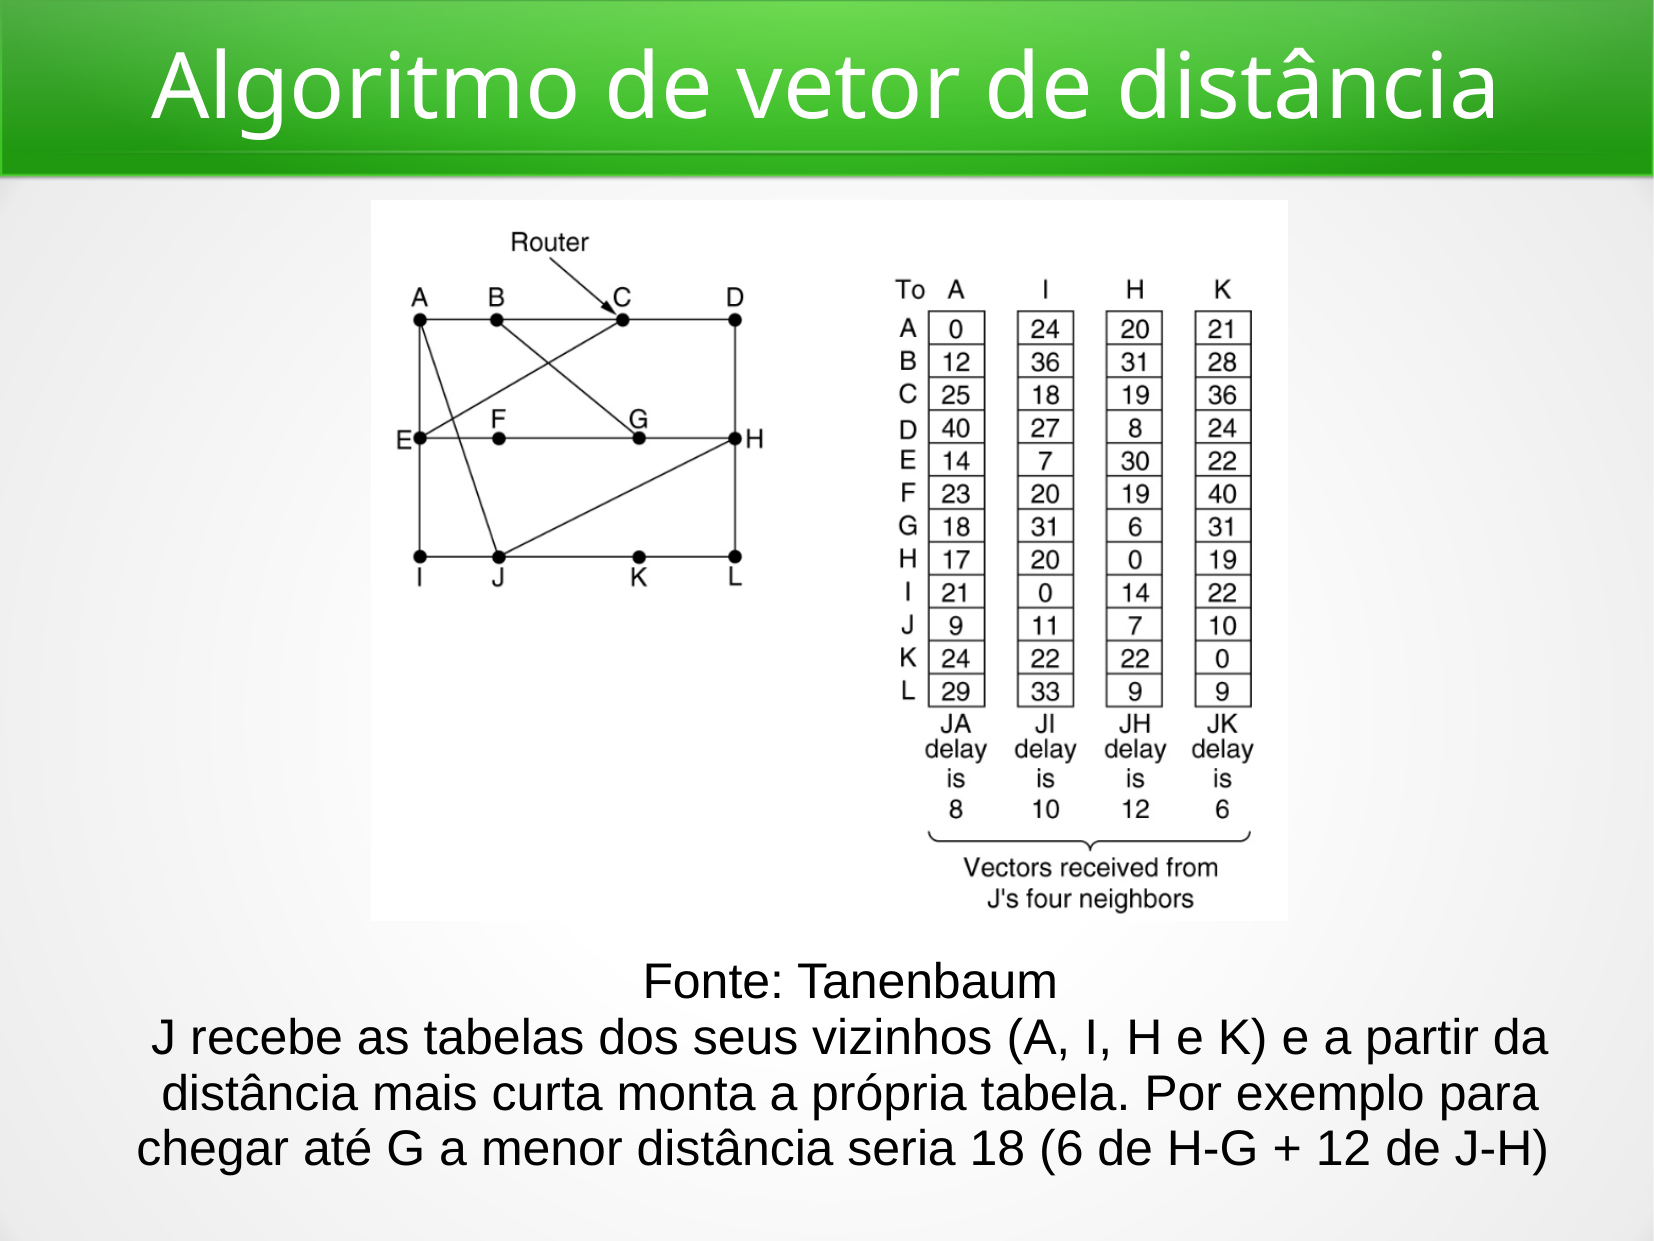

# Algoritmo de vetor de distância
Fonte: Tanenbaum
J recebe as tabelas dos seus vizinhos (A, I, H e K) e a partir da distância mais curta monta a própria tabela. Por exemplo para chegar até G a menor distância seria 18 (6 de H-G + 12 de J-H)